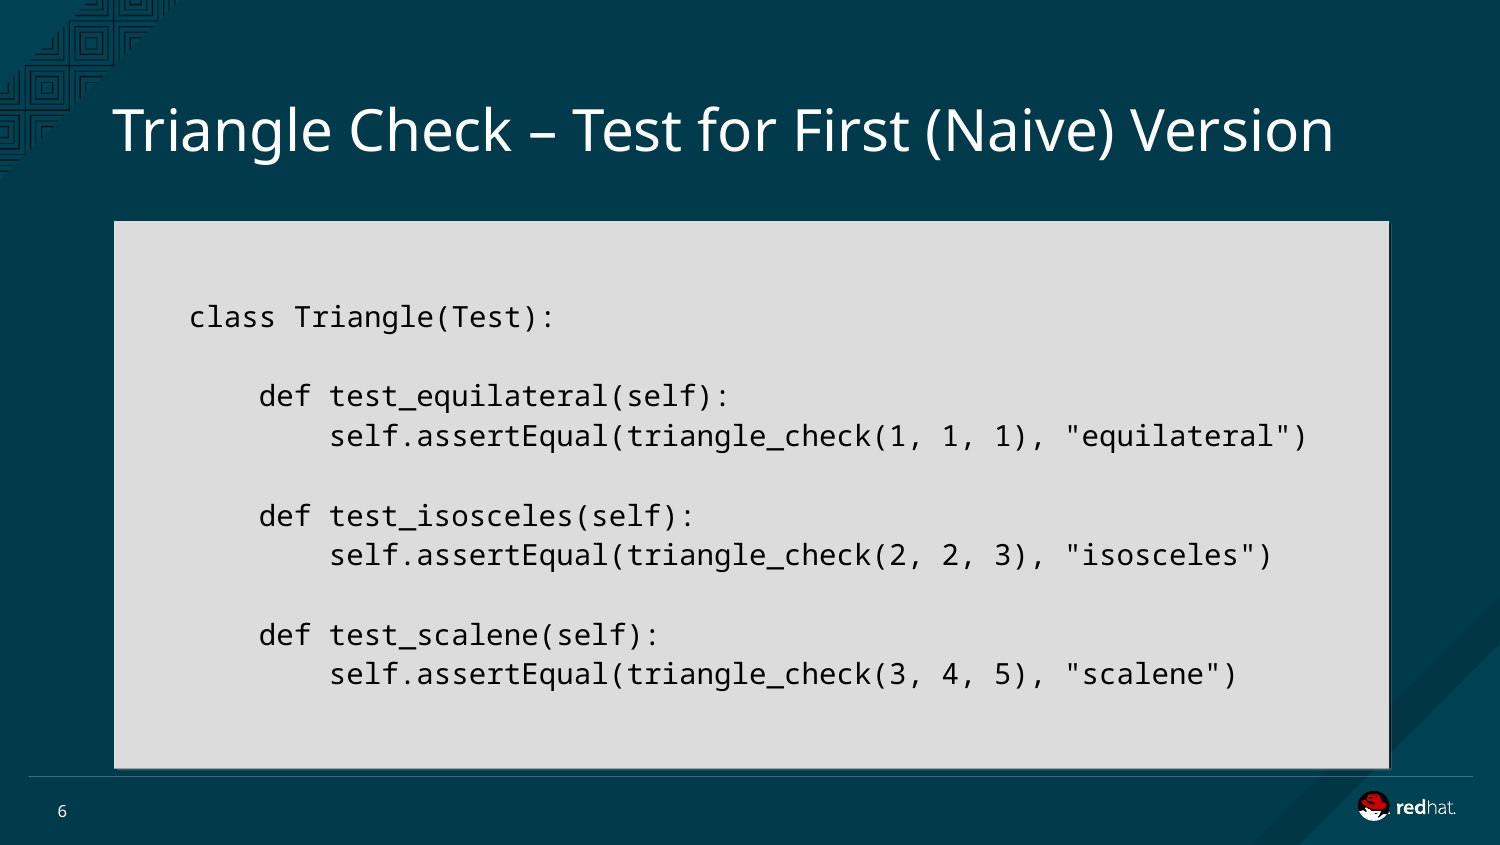

# Triangle Check – Test for First (Naive) Version
class Triangle(Test):
 def test_equilateral(self):
 self.assertEqual(triangle_check(1, 1, 1), "equilateral")
 def test_isosceles(self):
 self.assertEqual(triangle_check(2, 2, 3), "isosceles")
 def test_scalene(self):
 self.assertEqual(triangle_check(3, 4, 5), "scalene")
6